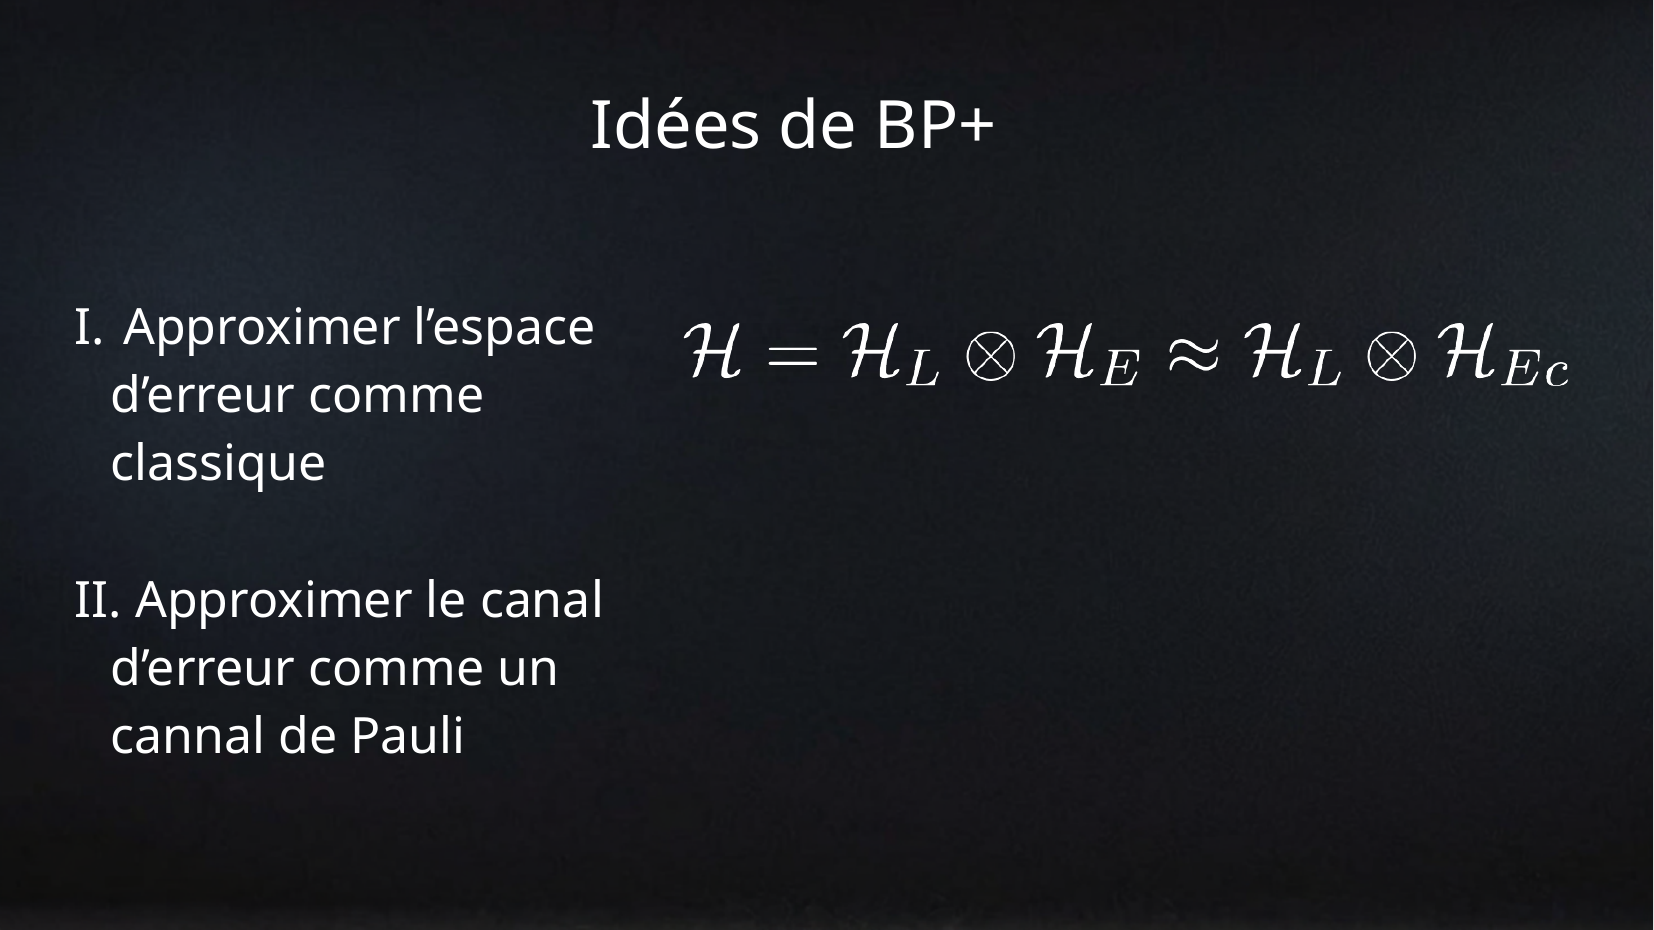

Idées de BP+
 Approximer l’espace d’erreur comme classique
 Approximer le canal d’erreur comme un cannal de Pauli